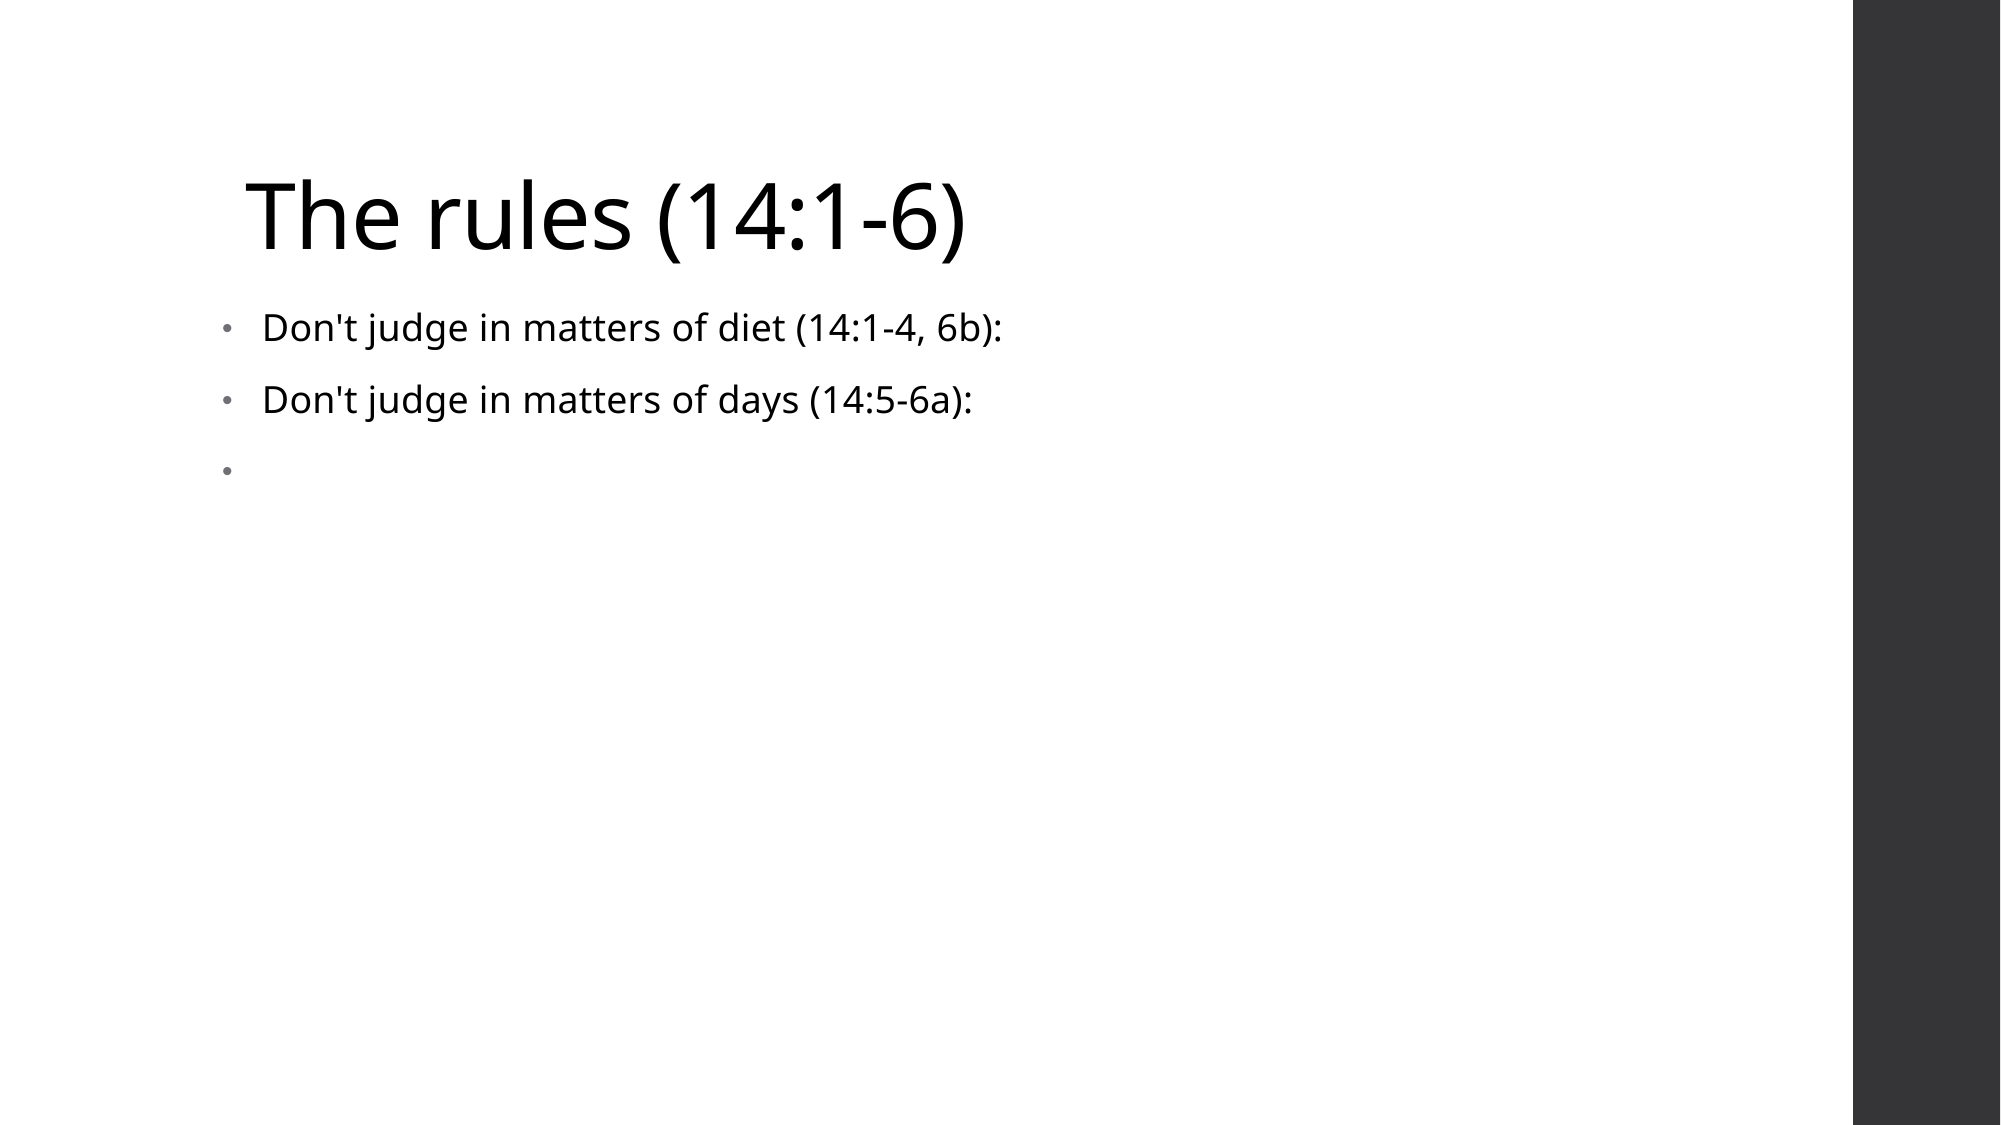

# The rules (14:1-6)
 Don't judge in matters of diet (14:1-4, 6b):
 Don't judge in matters of days (14:5-6a):